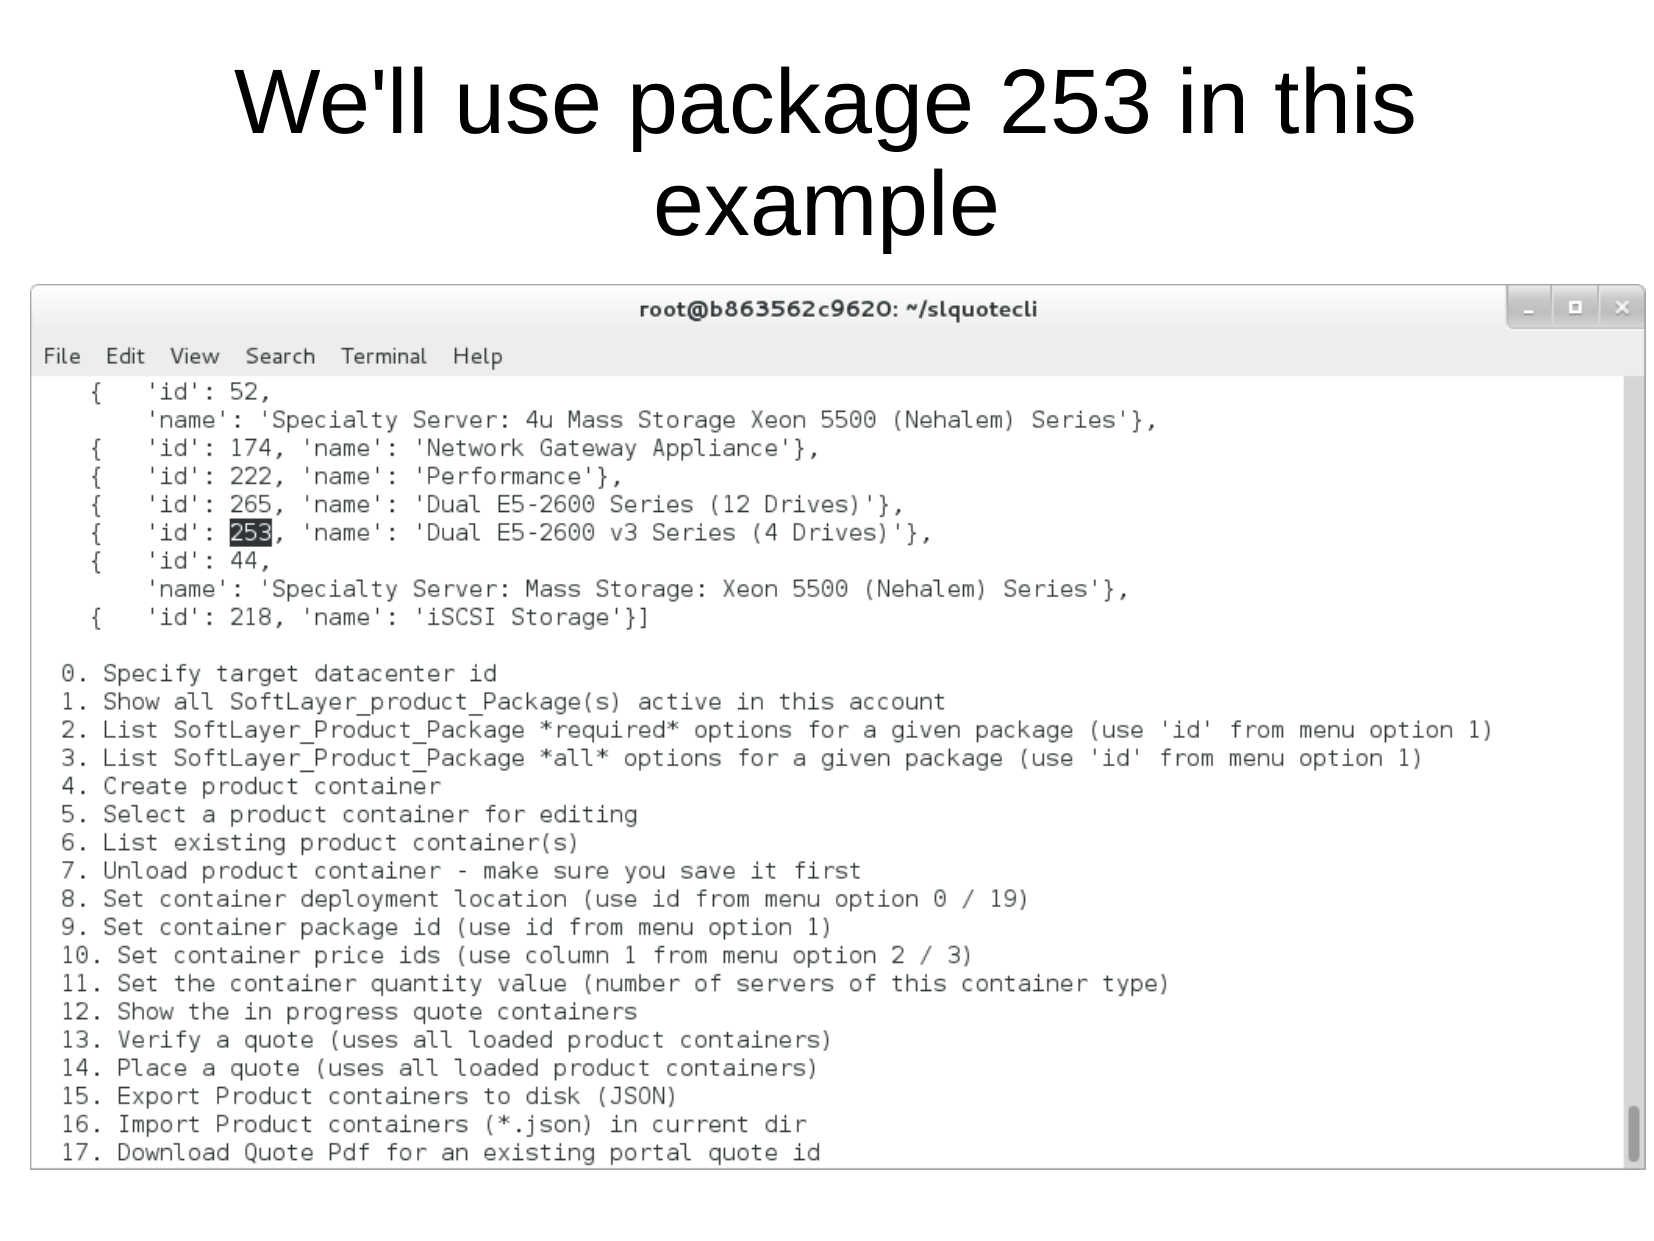

# We'll use package 253 in this example